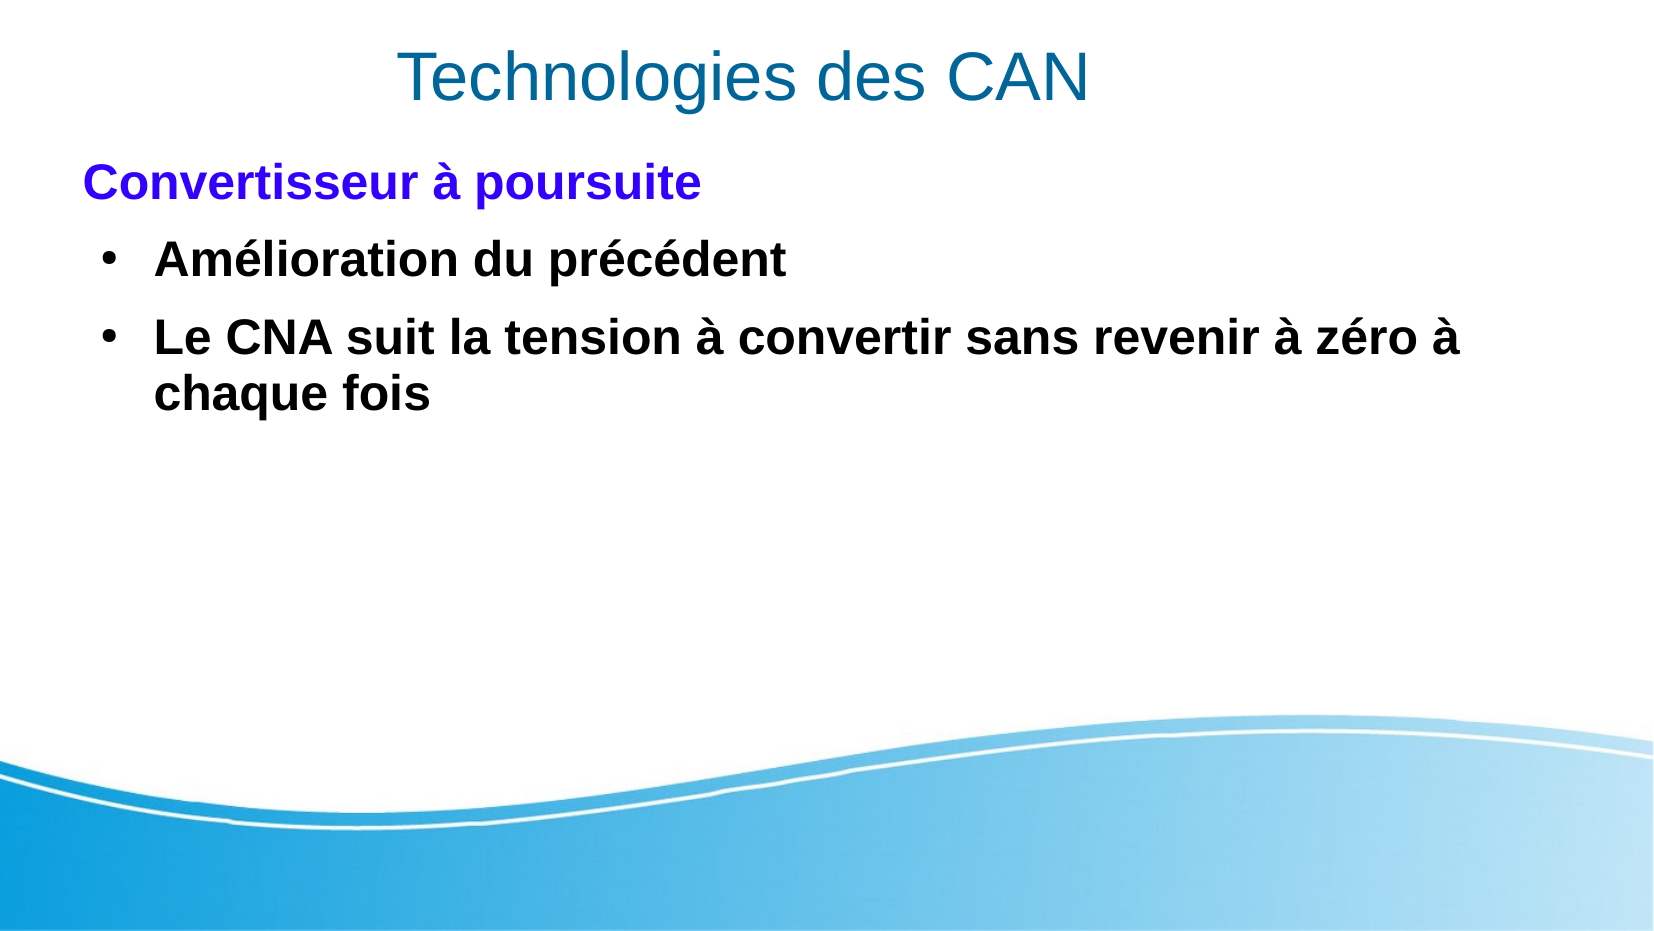

# Technologies des CAN
Convertisseur à poursuite
Amélioration du précédent
Le CNA suit la tension à convertir sans revenir à zéro à chaque fois